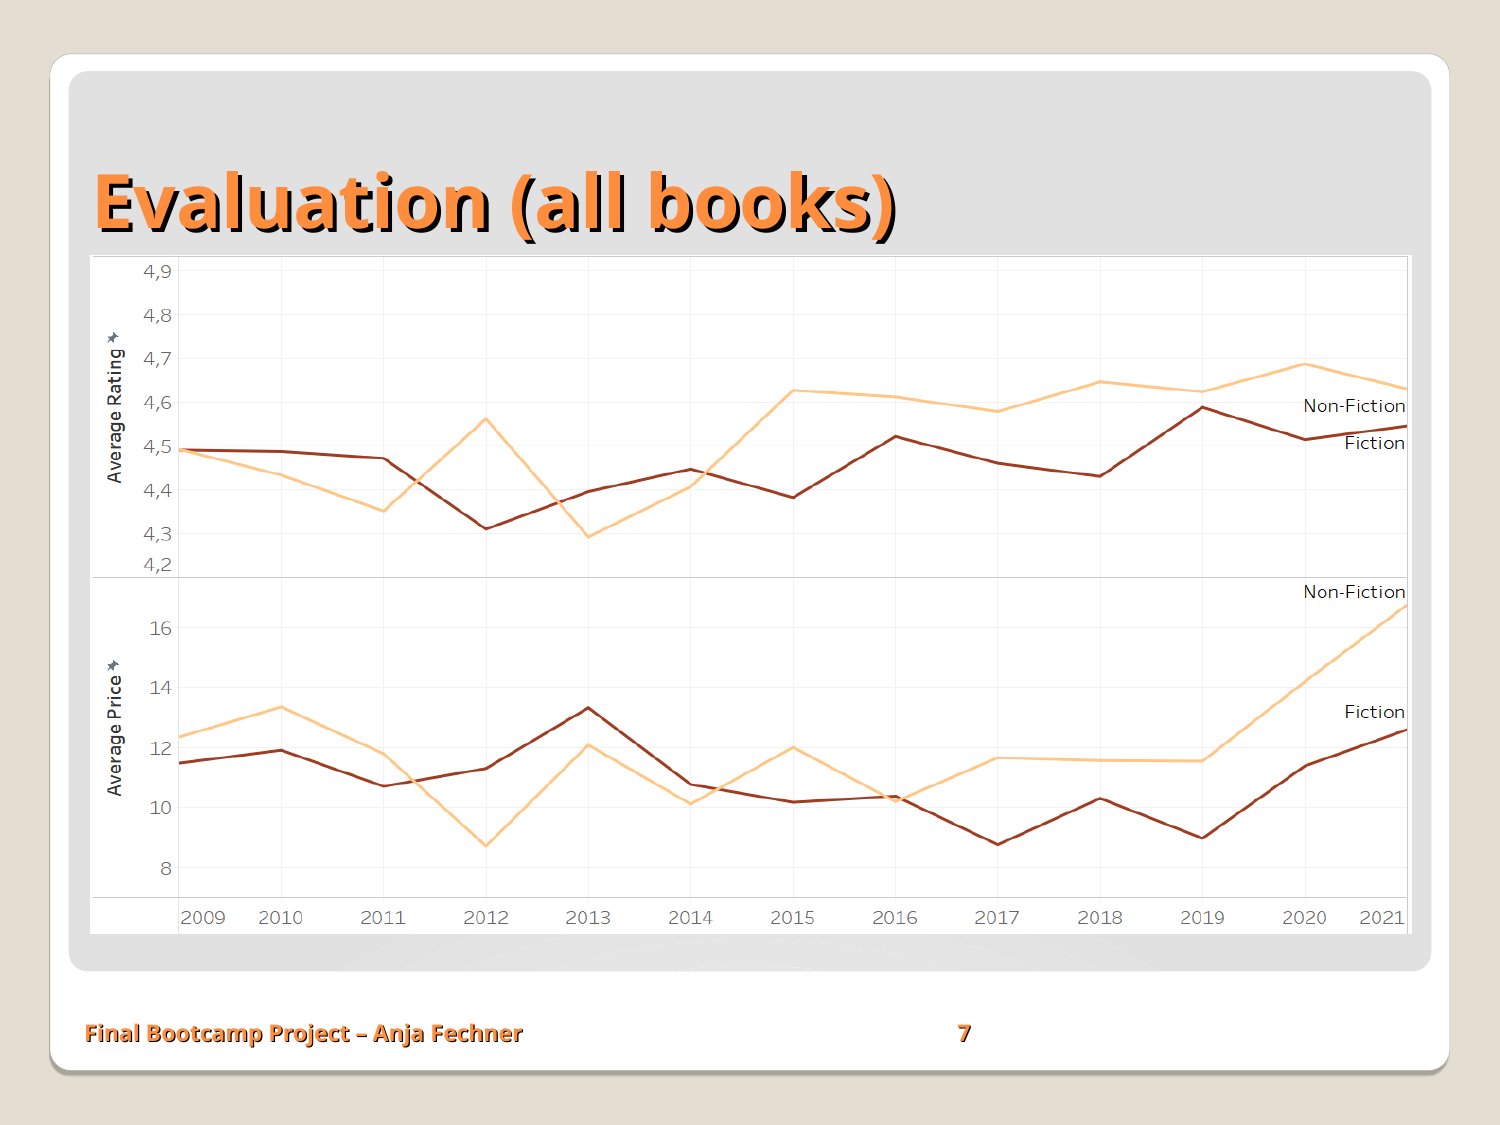

# Evaluation (all books)
Final Bootcamp Project – Anja Fechner